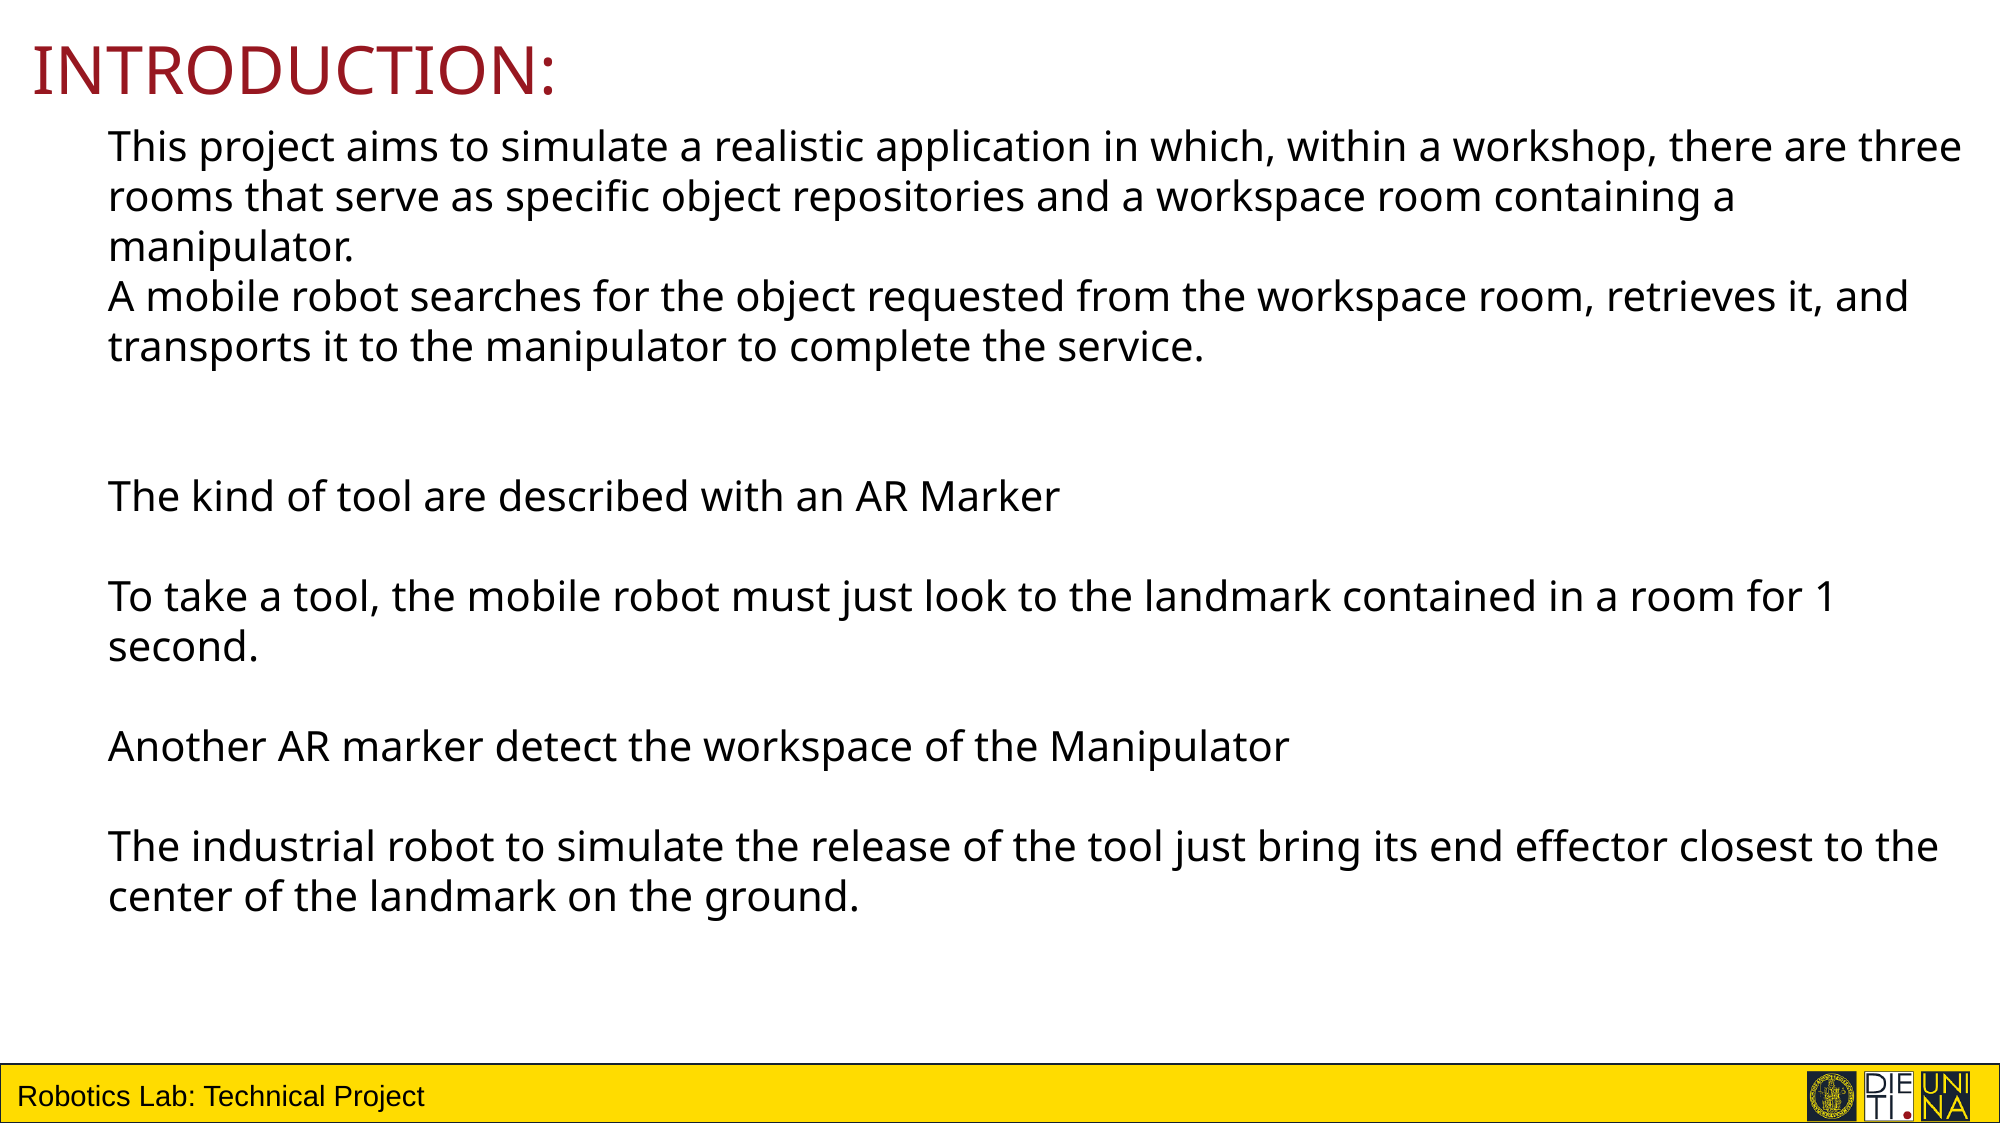

INTRODUCTION:
This project aims to simulate a realistic application in which, within a workshop, there are three rooms that serve as specific object repositories and a workspace room containing a manipulator.
A mobile robot searches for the object requested from the workspace room, retrieves it, and transports it to the manipulator to complete the service.
The kind of tool are described with an AR Marker
To take a tool, the mobile robot must just look to the landmark contained in a room for 1 second.
Another AR marker detect the workspace of the Manipulator
The industrial robot to simulate the release of the tool just bring its end effector closest to the center of the landmark on the ground.
Robotics Lab: Technical Project